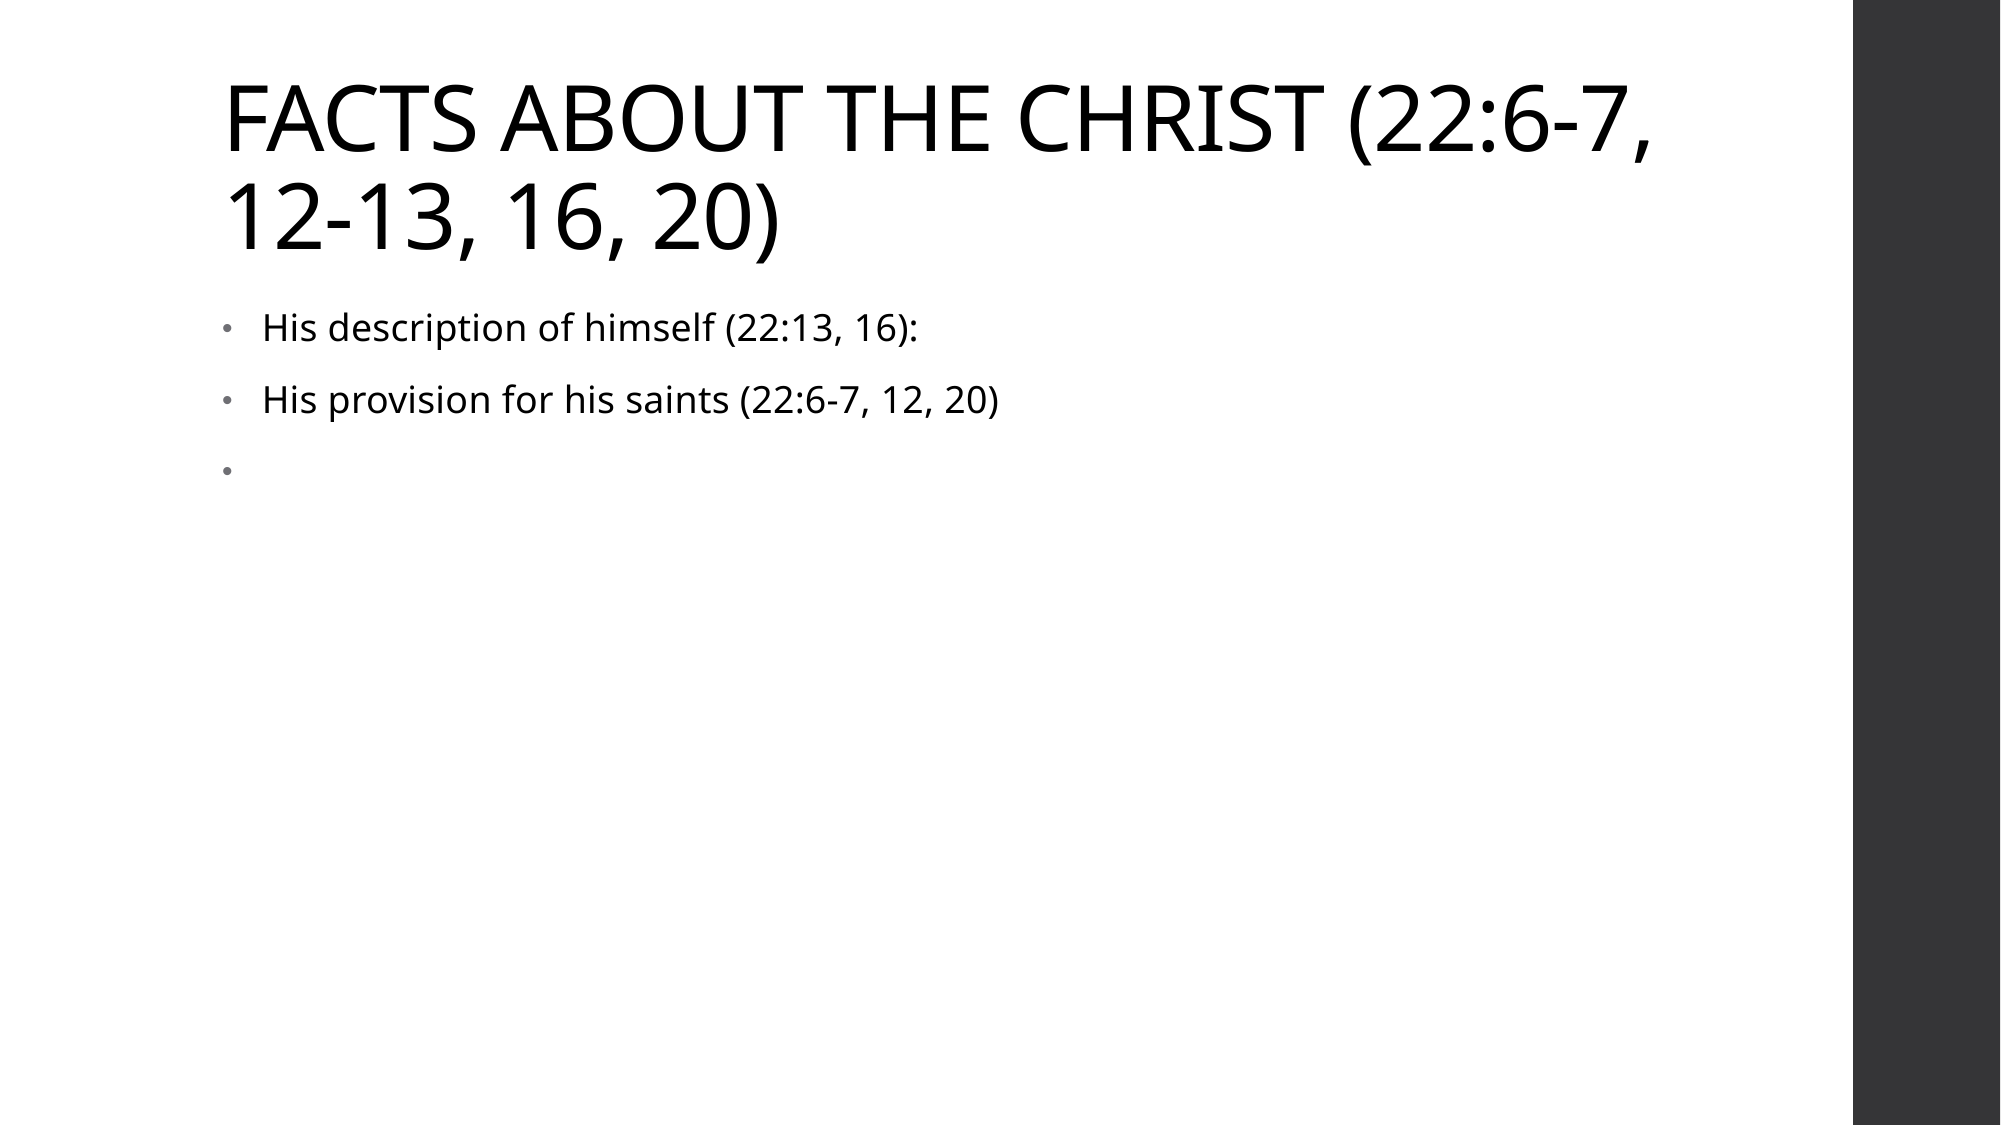

# FACTS ABOUT THE CHRIST (22:6-7, 12-13, 16, 20)
 His description of himself (22:13, 16):
 His provision for his saints (22:6-7, 12, 20)